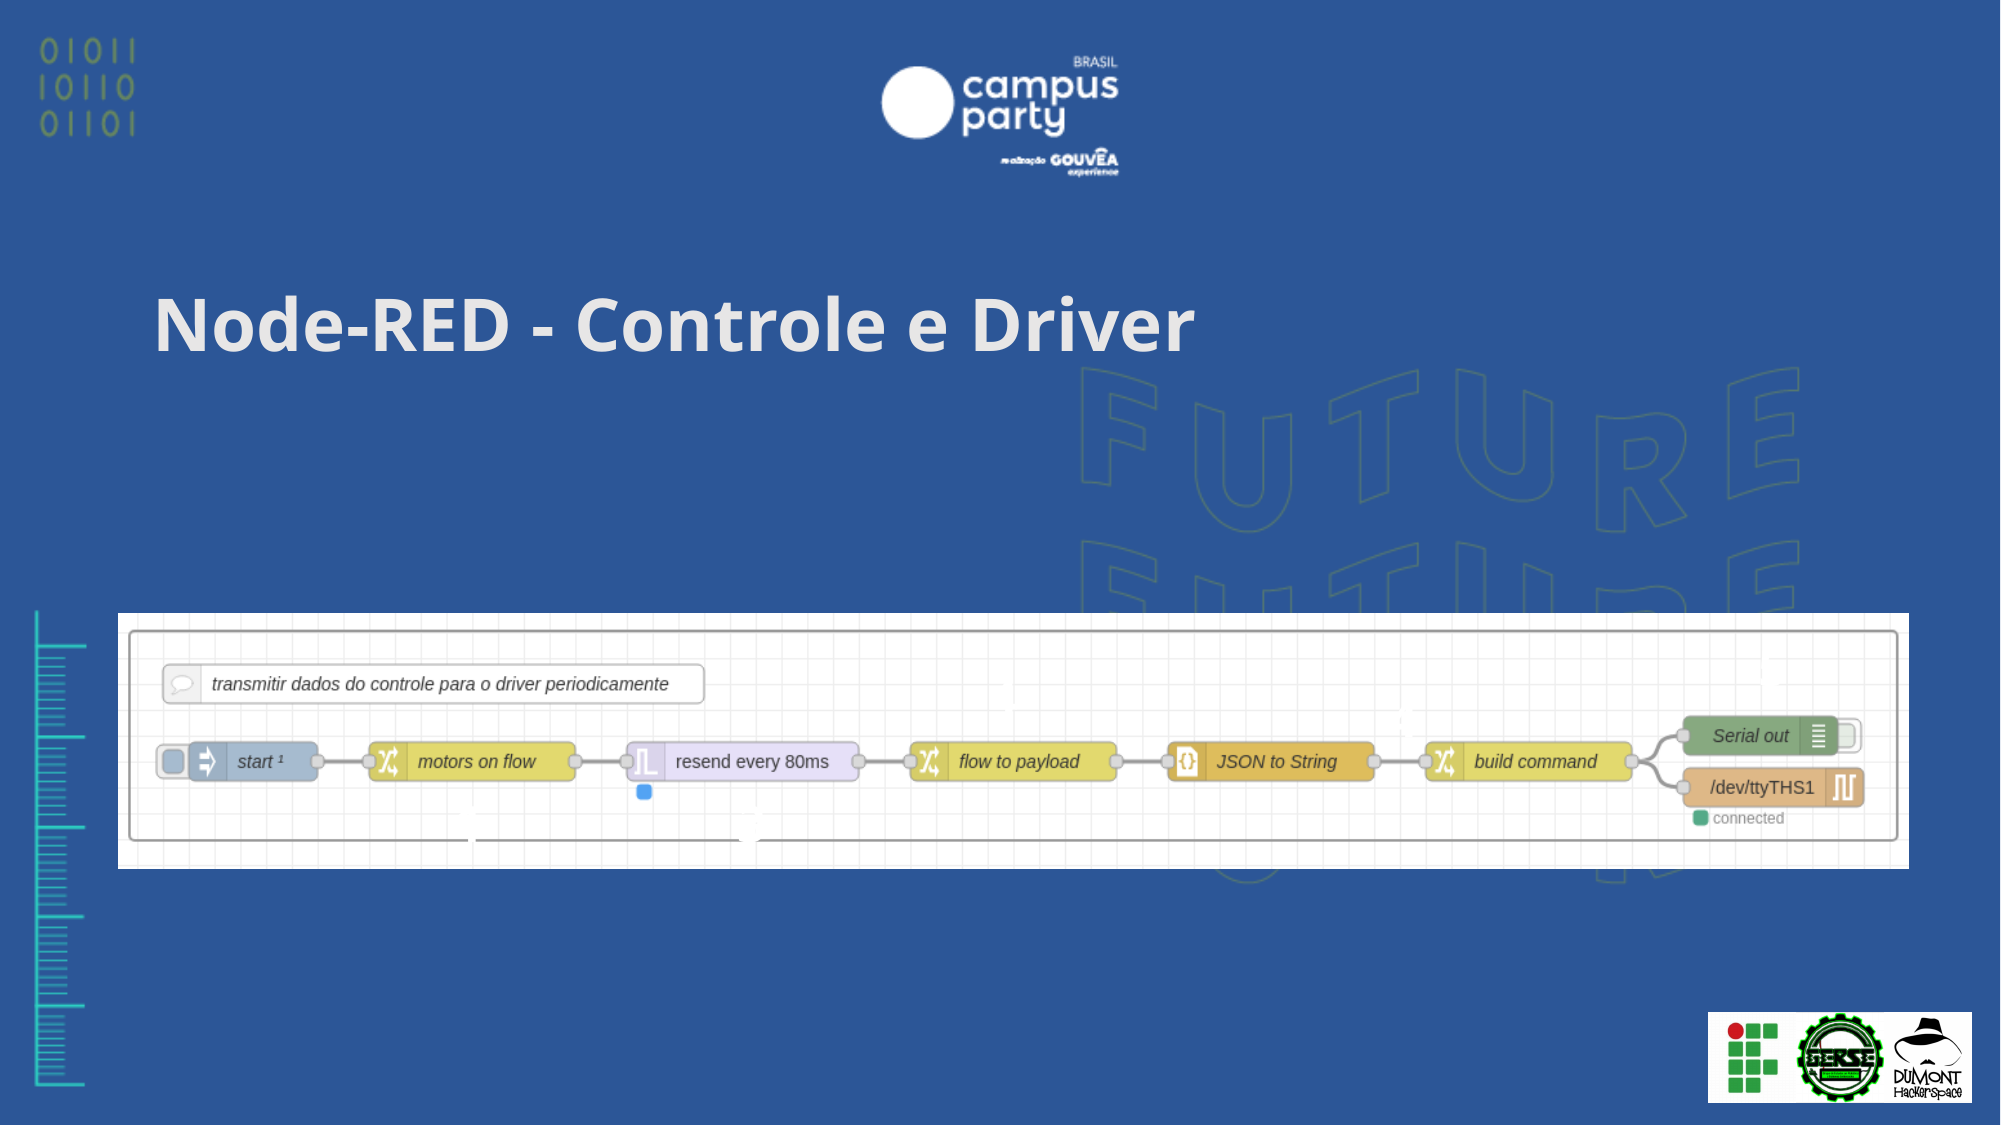

# Node-RED - Controle e Driver
5
4
4
1
3